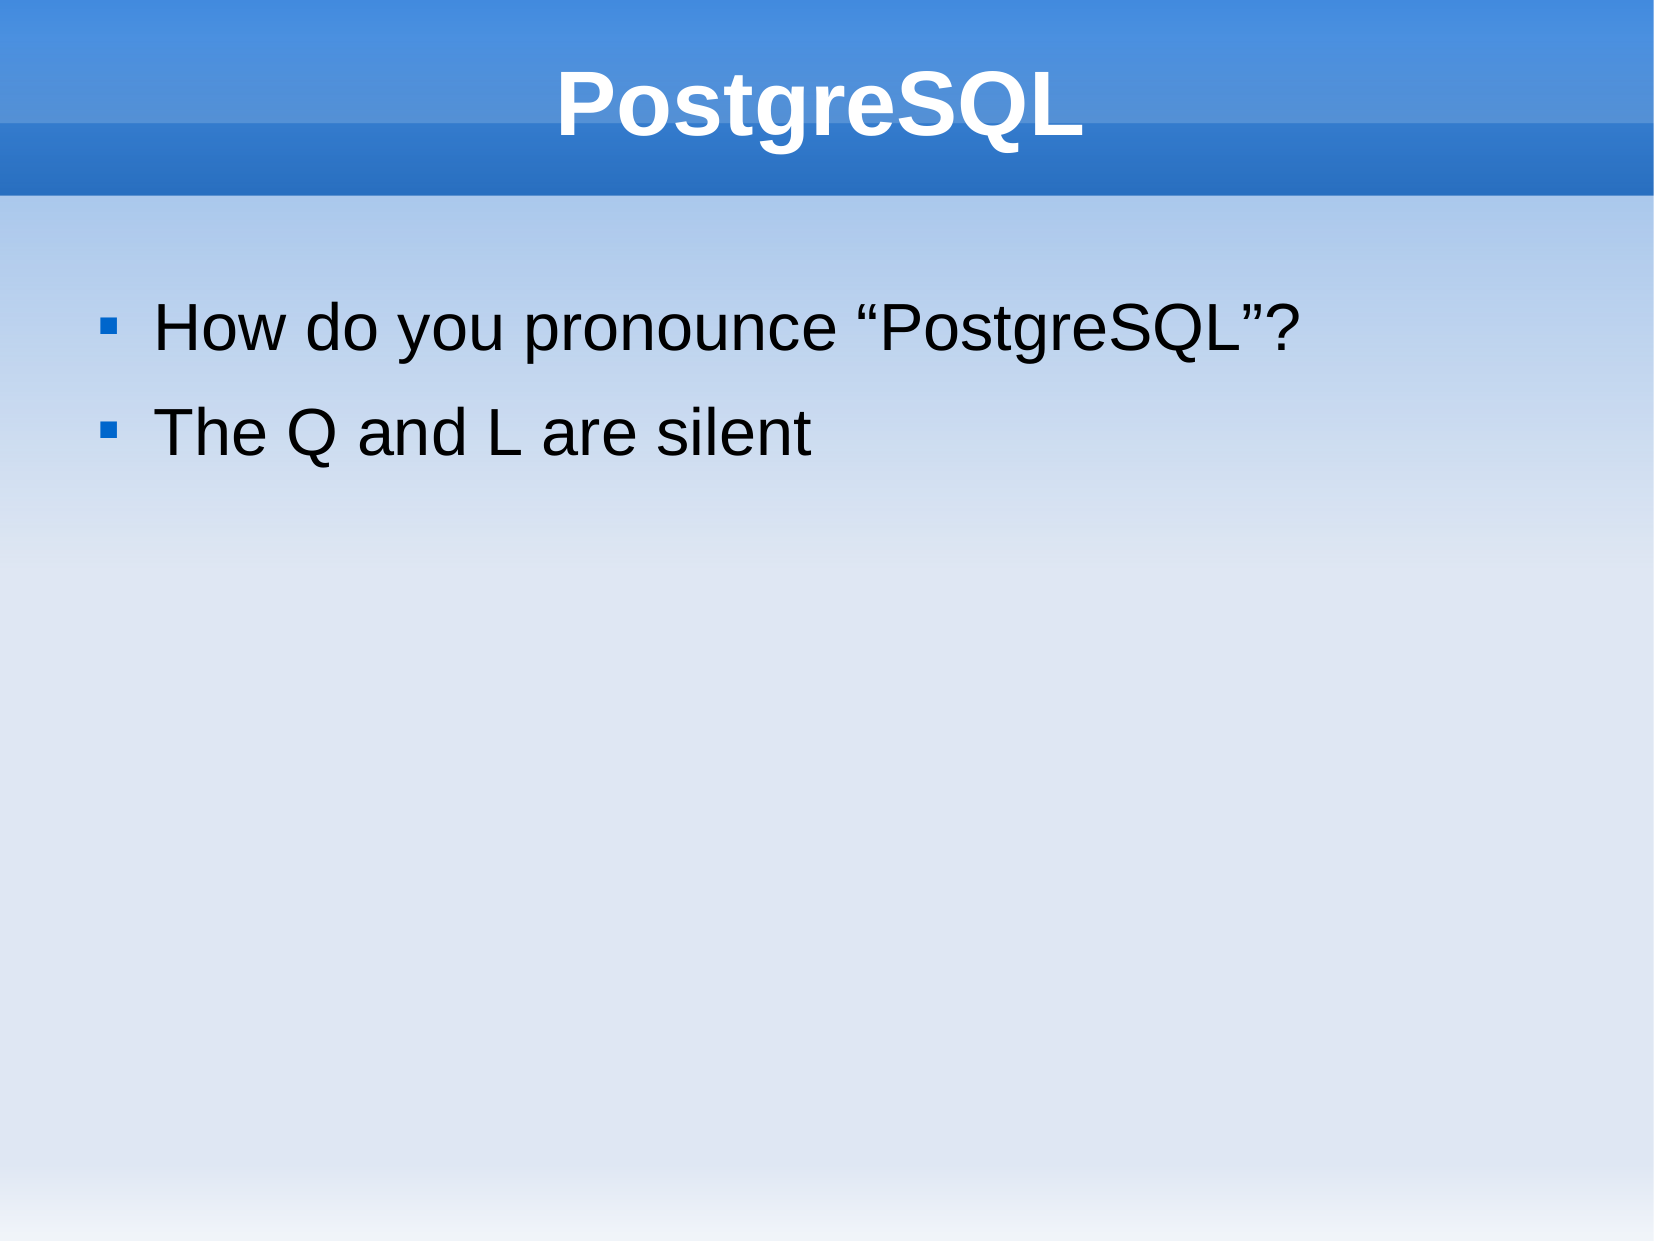

# PostgreSQL
How do you pronounce “PostgreSQL”?
The Q and L are silent